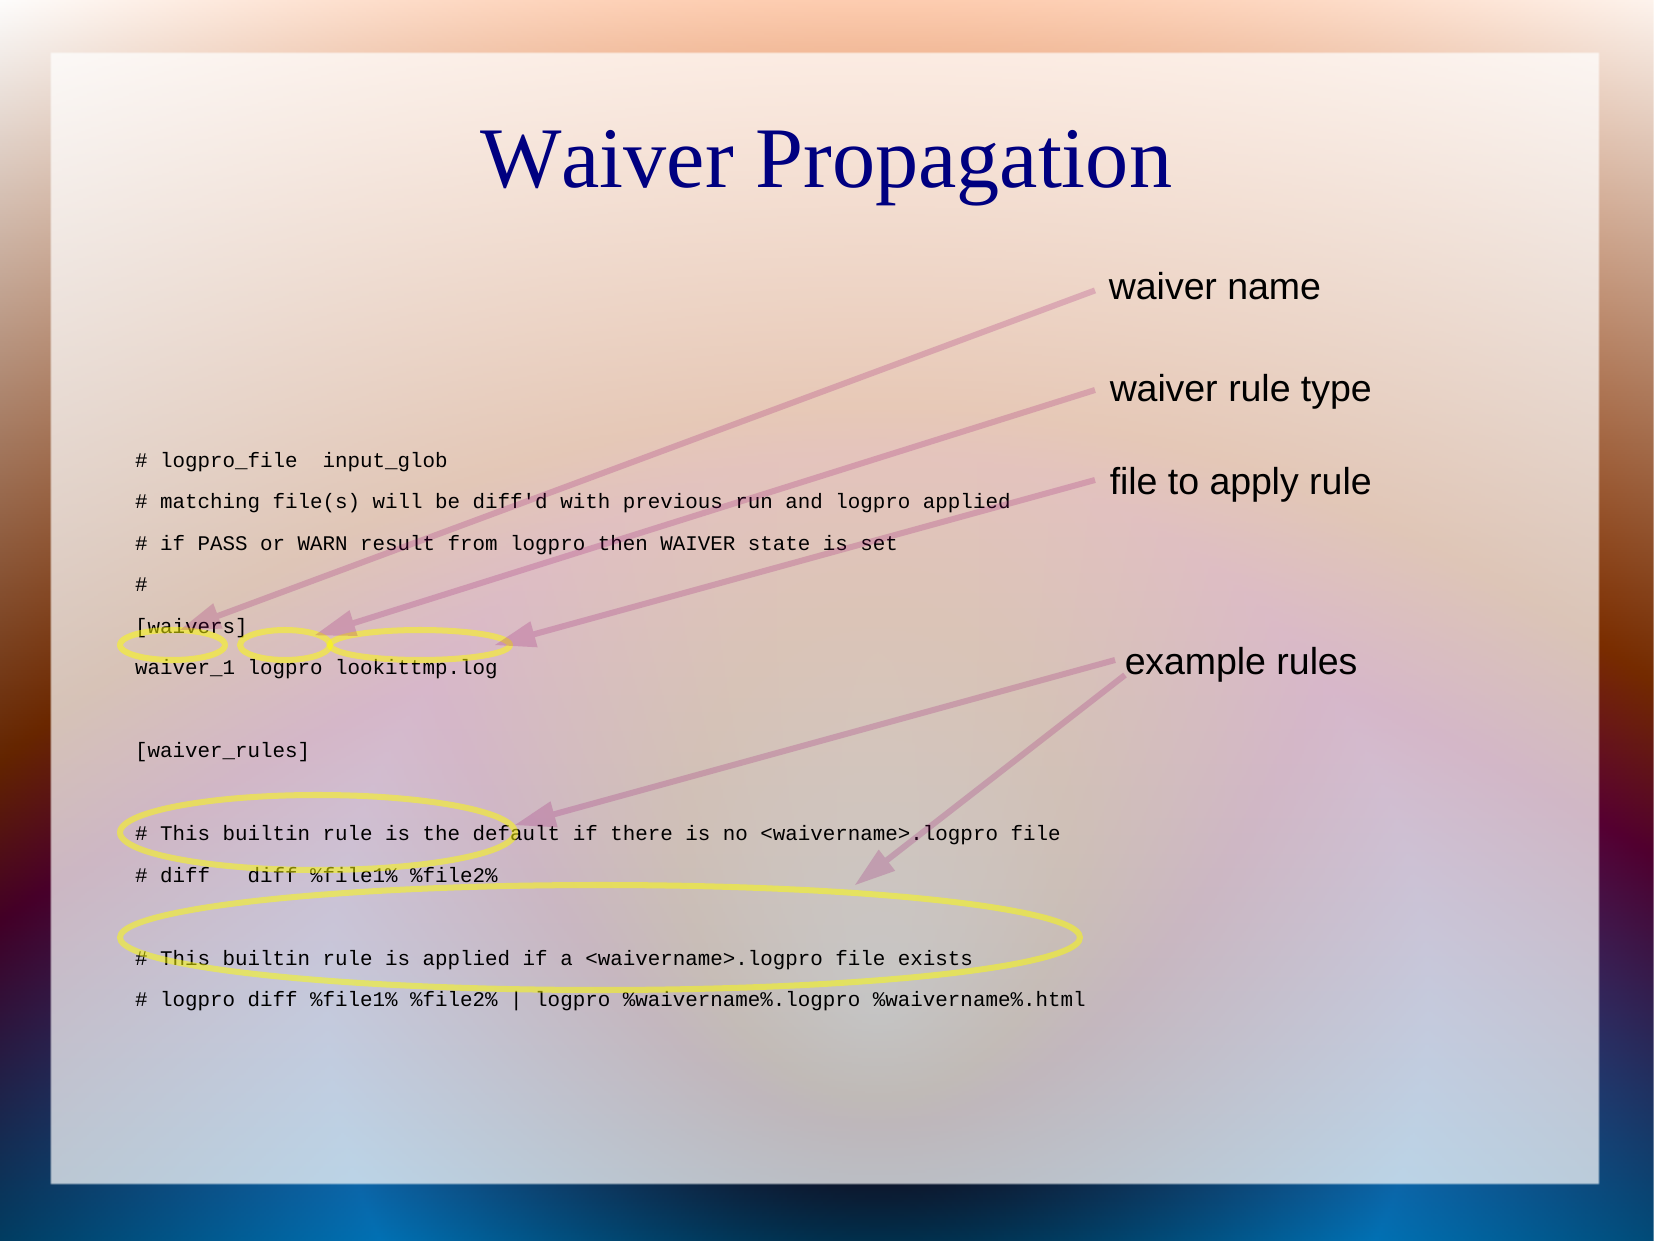

# Waiver Propagation
waiver name
waiver rule type
# logpro_file input_glob
# matching file(s) will be diff'd with previous run and logpro applied
# if PASS or WARN result from logpro then WAIVER state is set
#
[waivers]
waiver_1 logpro lookittmp.log
[waiver_rules]
# This builtin rule is the default if there is no <waivername>.logpro file
# diff diff %file1% %file2%
# This builtin rule is applied if a <waivername>.logpro file exists
# logpro diff %file1% %file2% | logpro %waivername%.logpro %waivername%.html
file to apply rule
example rules